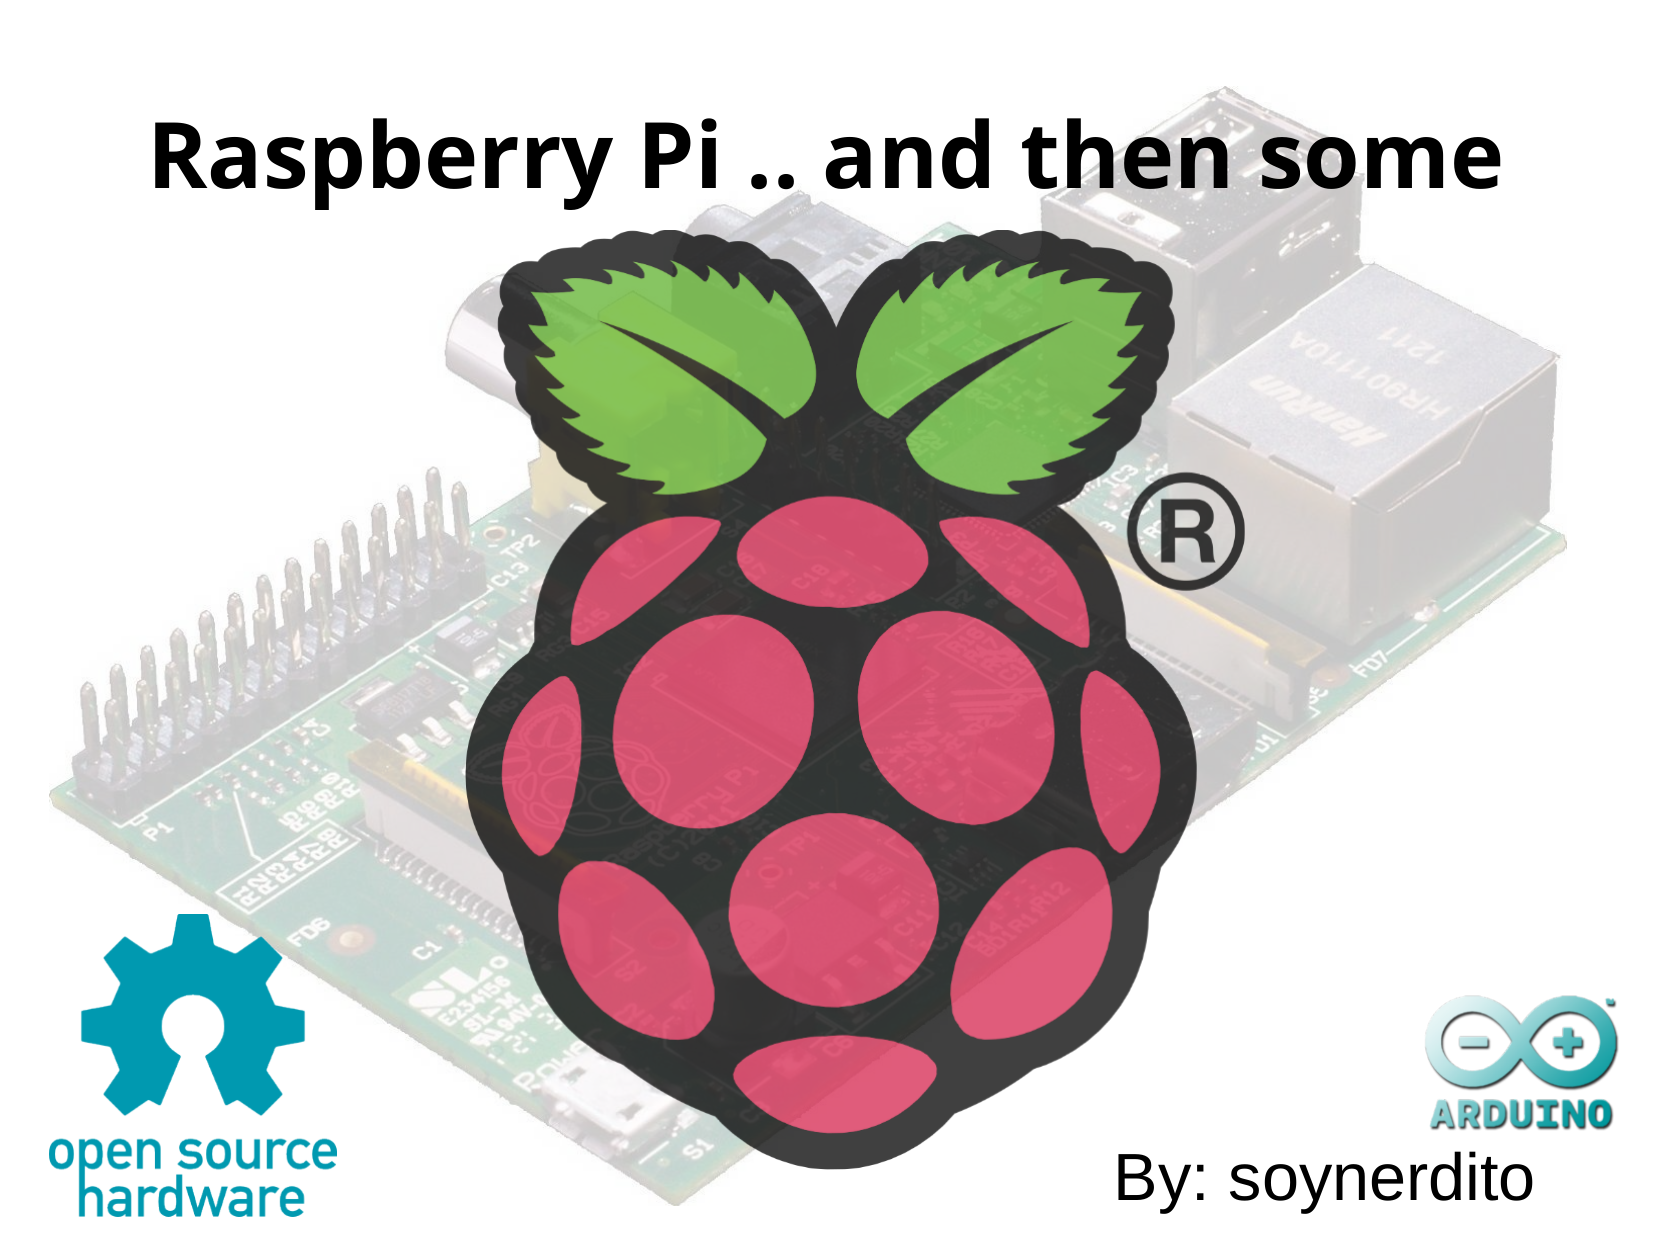

# Raspberry Pi .. and then some
By: soynerdito